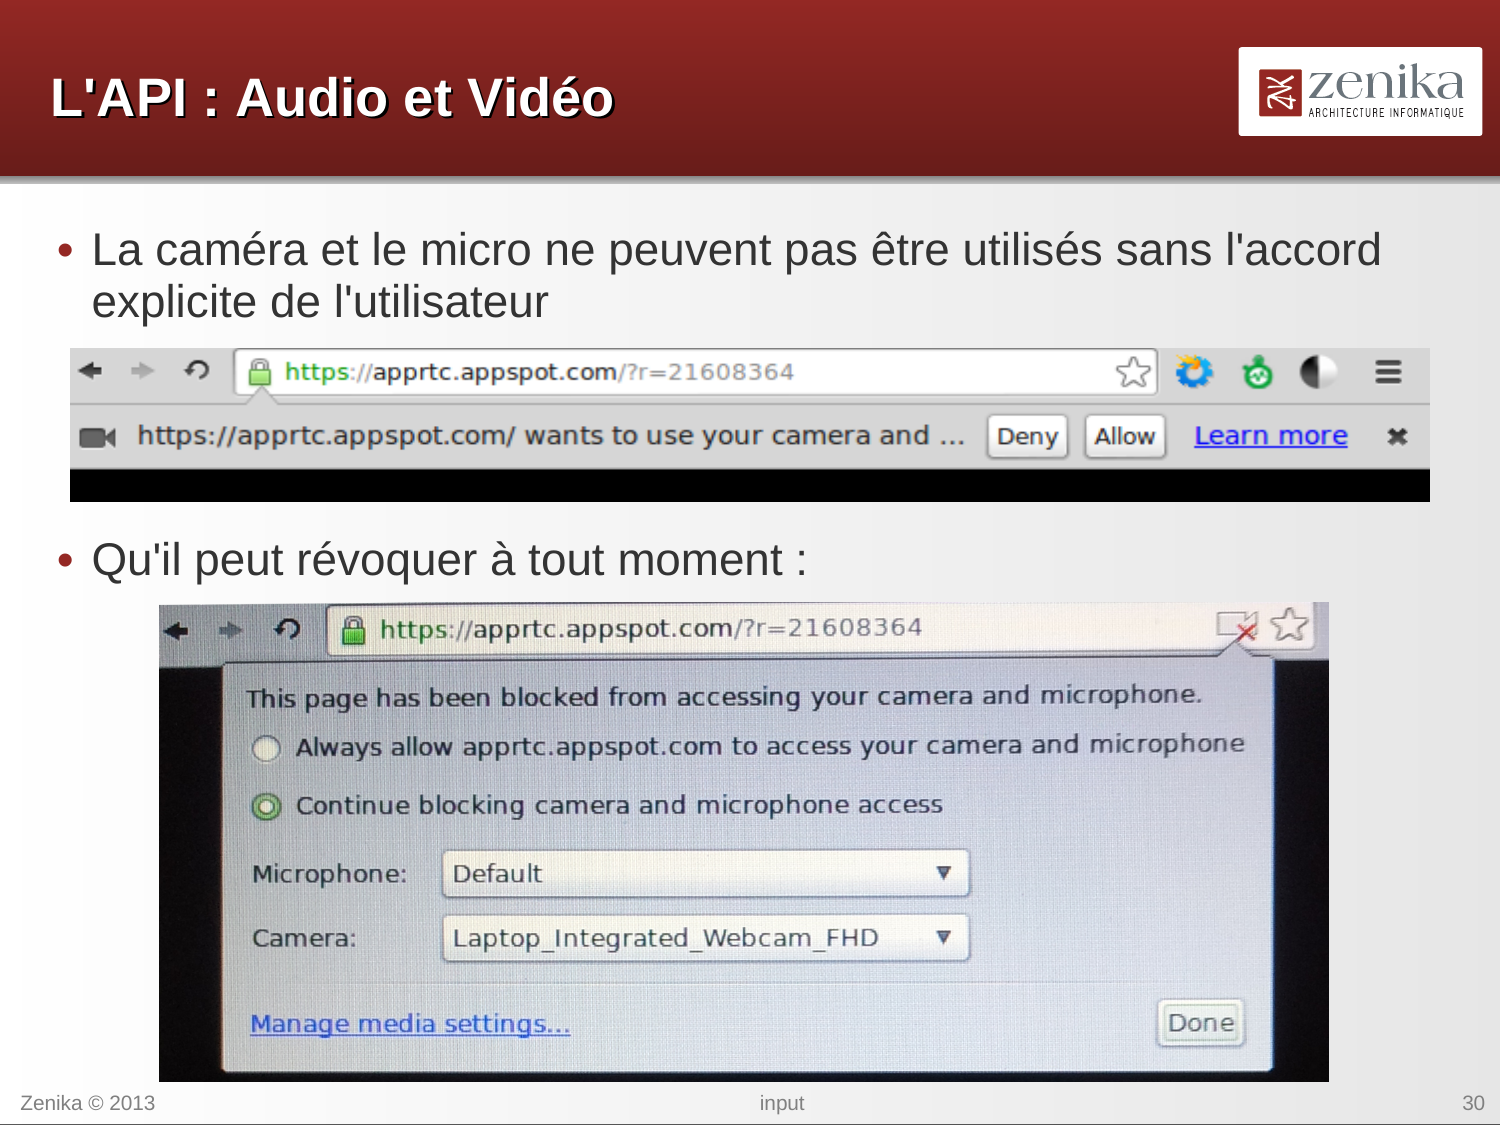

# L'API : Audio et Vidéo
La caméra et le micro ne peuvent pas être utilisés sans l'accord explicite de l'utilisateur
Qu'il peut révoquer à tout moment :